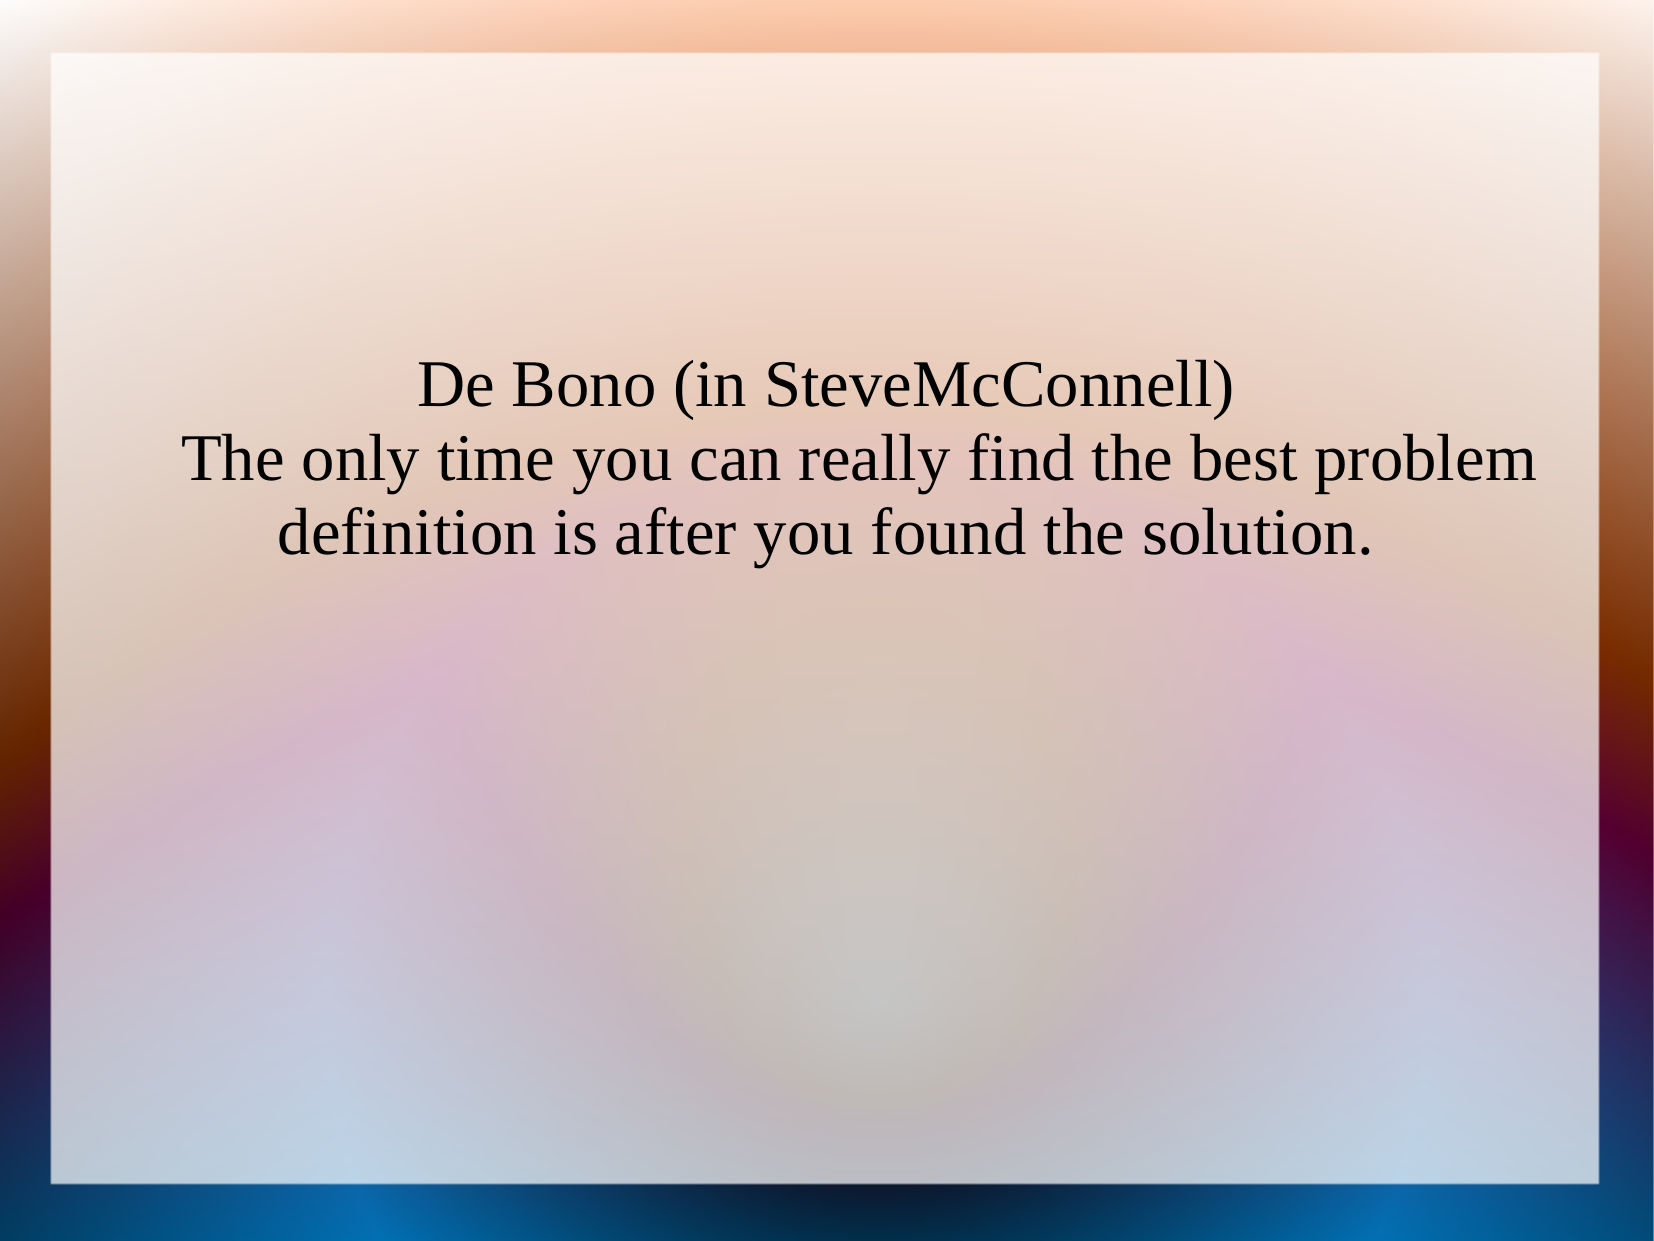

# De Bono (in SteveMcConnell)
 The only time you can really find the best problem definition is after you found the solution.